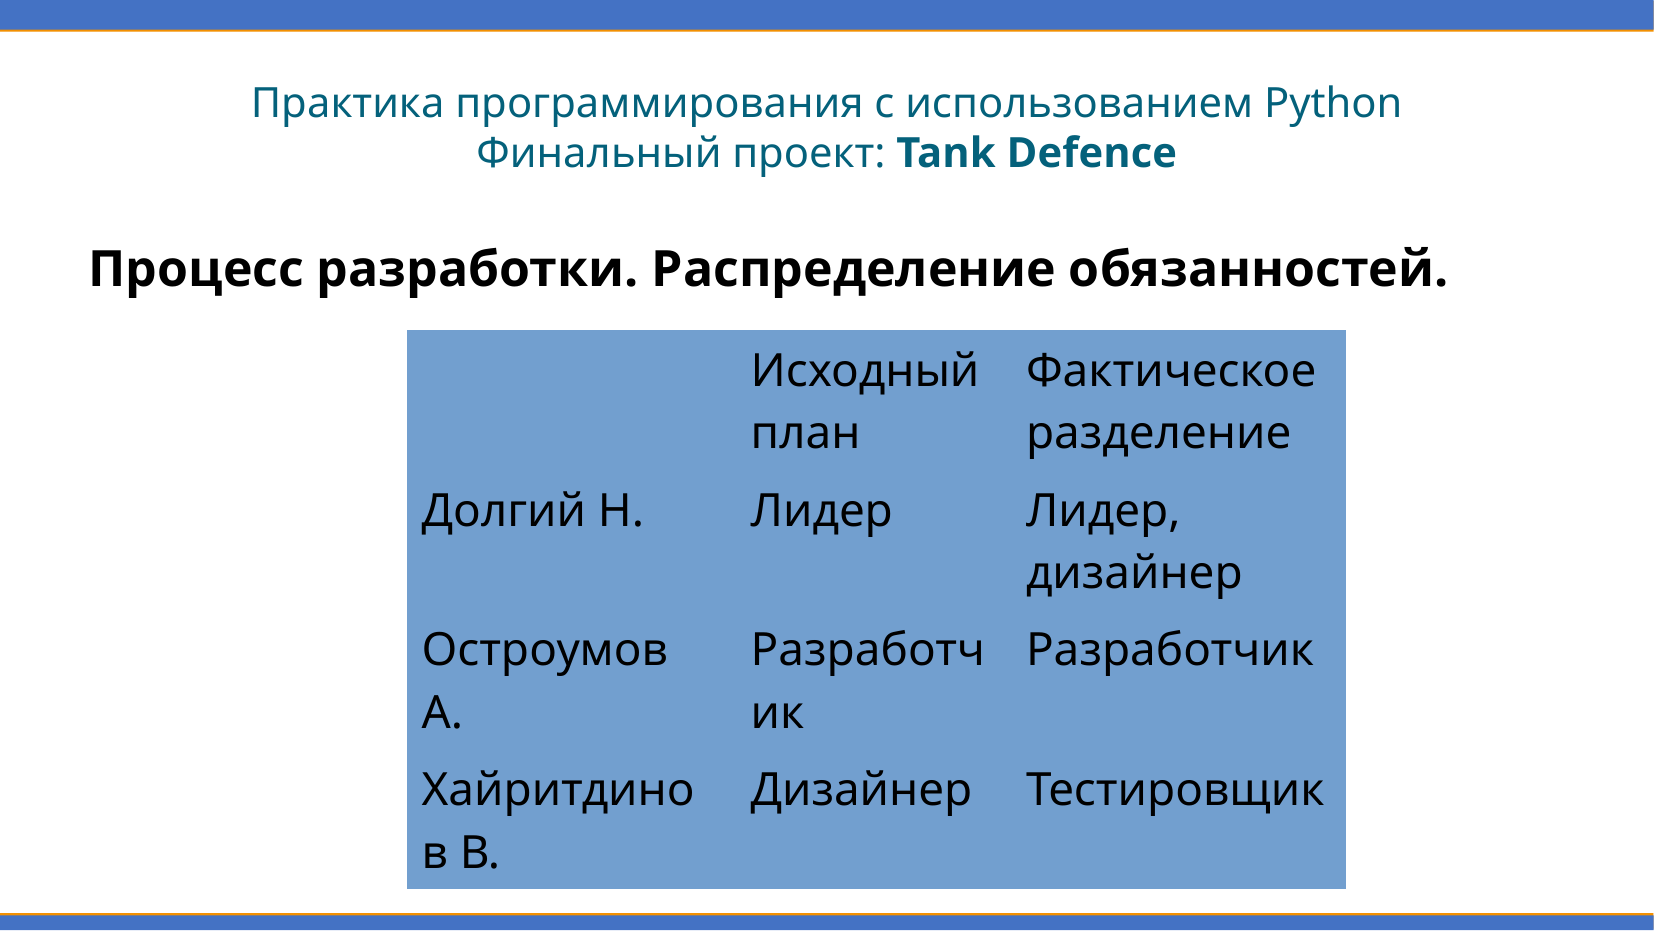

# Практика программирования с использованием Python Финальный проект: Tank Defence
Процесс разработки. Распределение обязанностей.
| | Исходный план | Фактическое разделение |
| --- | --- | --- |
| Долгий Н. | Лидер | Лидер, дизайнер |
| Остроумов А. | Разработчик | Разработчик |
| Хайритдинов В. | Дизайнер | Тестировщик |